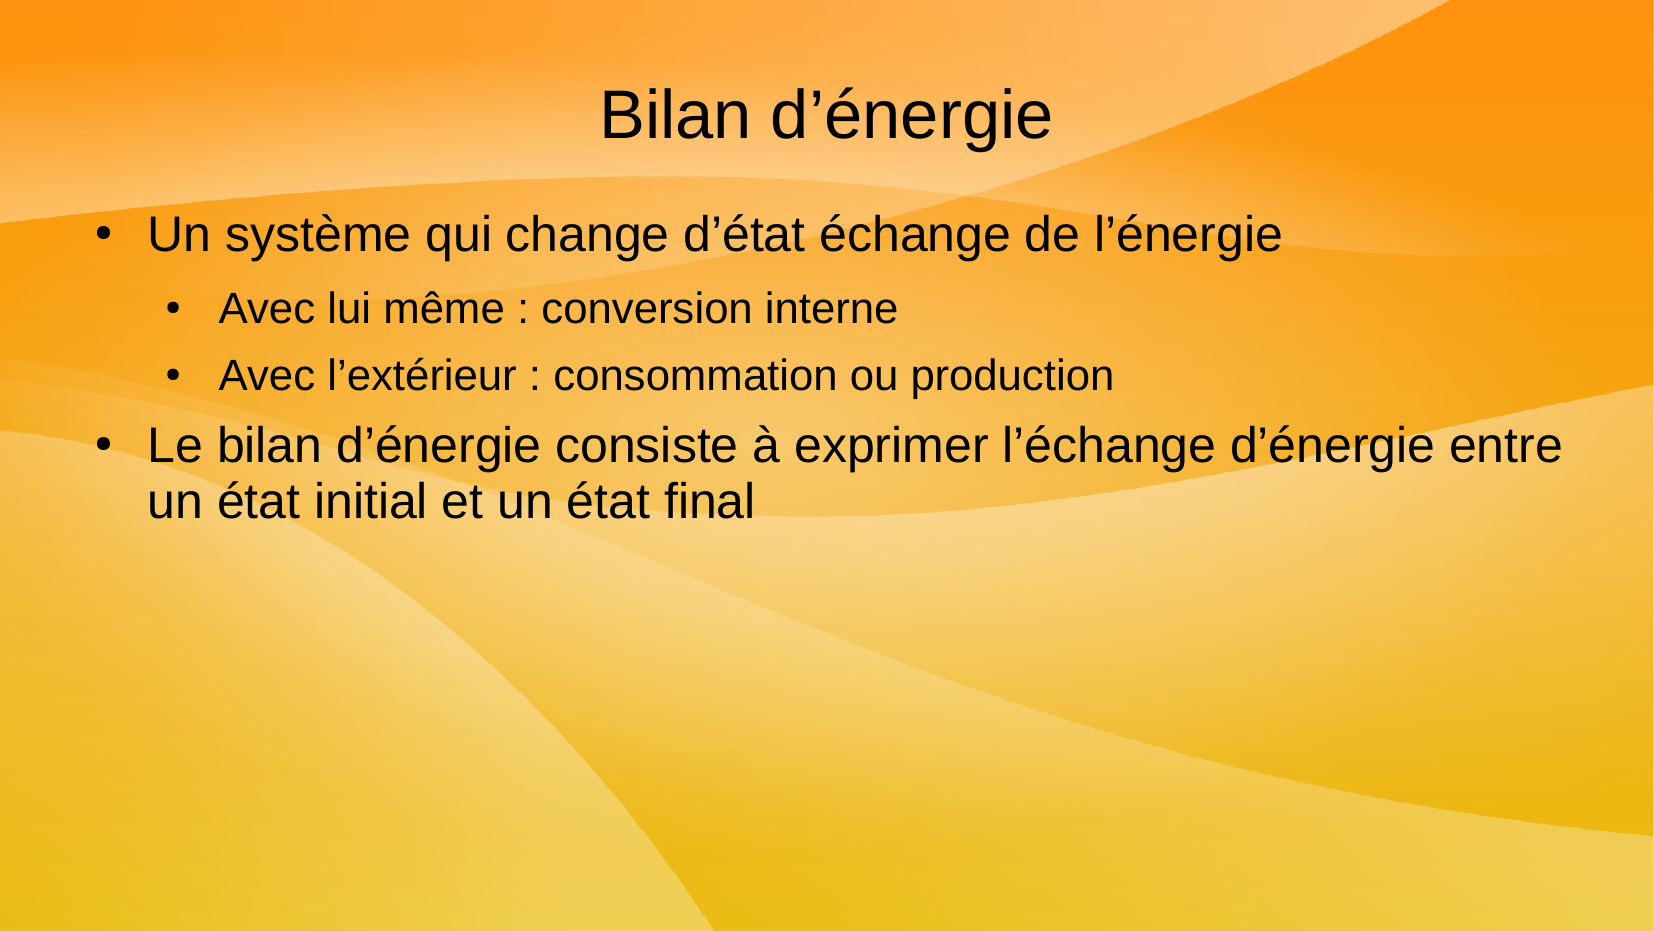

# Bilan d’énergie
Un système qui change d’état échange de l’énergie
Avec lui même : conversion interne
Avec l’extérieur : consommation ou production
Le bilan d’énergie consiste à exprimer l’échange d’énergie entre un état initial et un état final